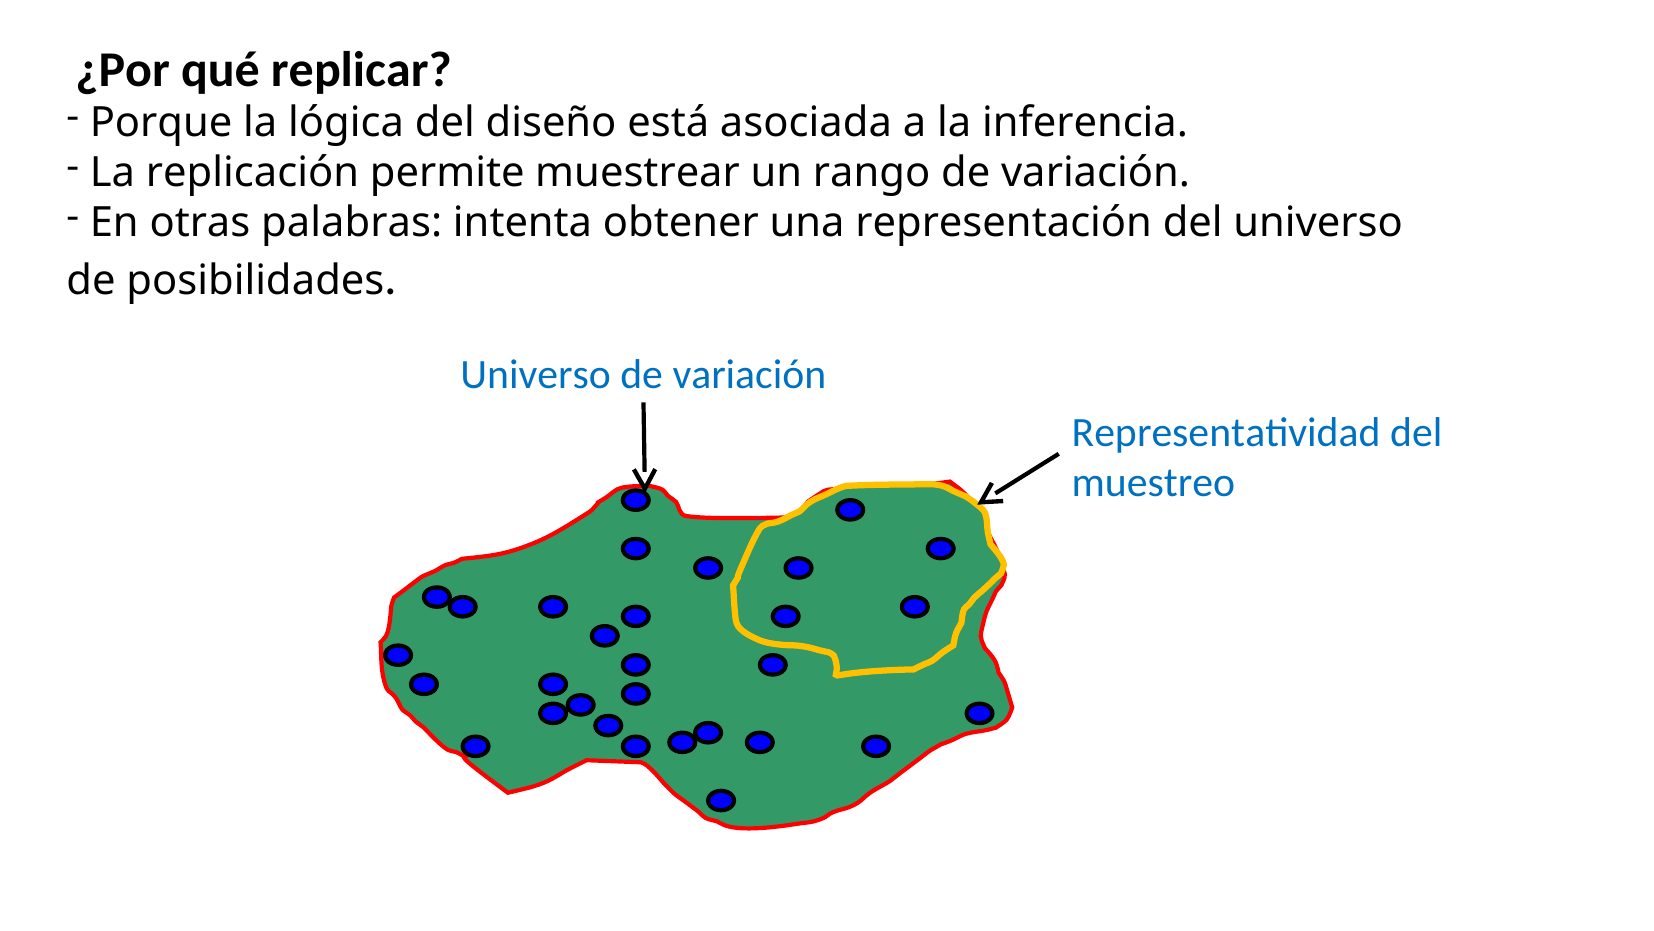

¿Por qué replicar?
 Porque la lógica del diseño está asociada a la inferencia.
 La replicación permite muestrear un rango de variación.
 En otras palabras: intenta obtener una representación del universo de posibilidades.
Universo de variación
Representatividad del muestreo